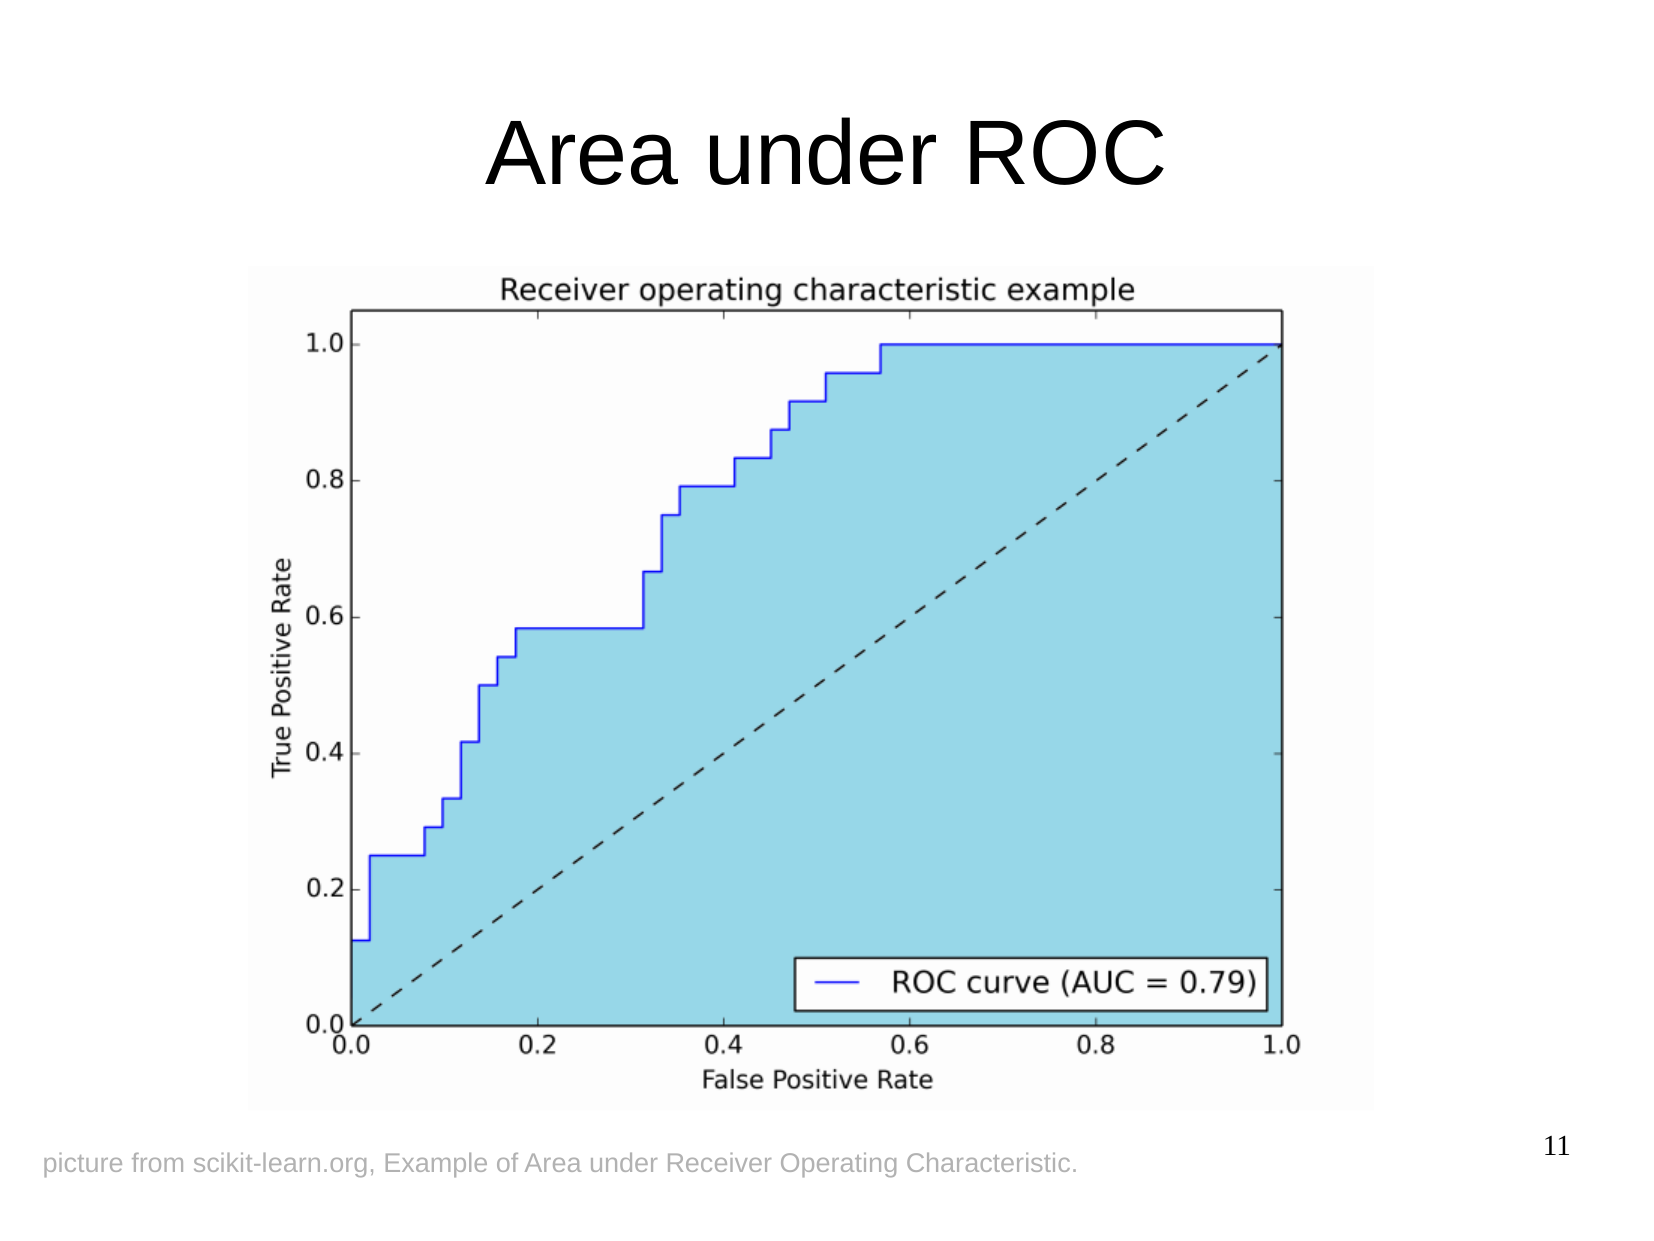

# Area under ROC
11
picture from scikit-learn.org, Example of Area under Receiver Operating Characteristic.